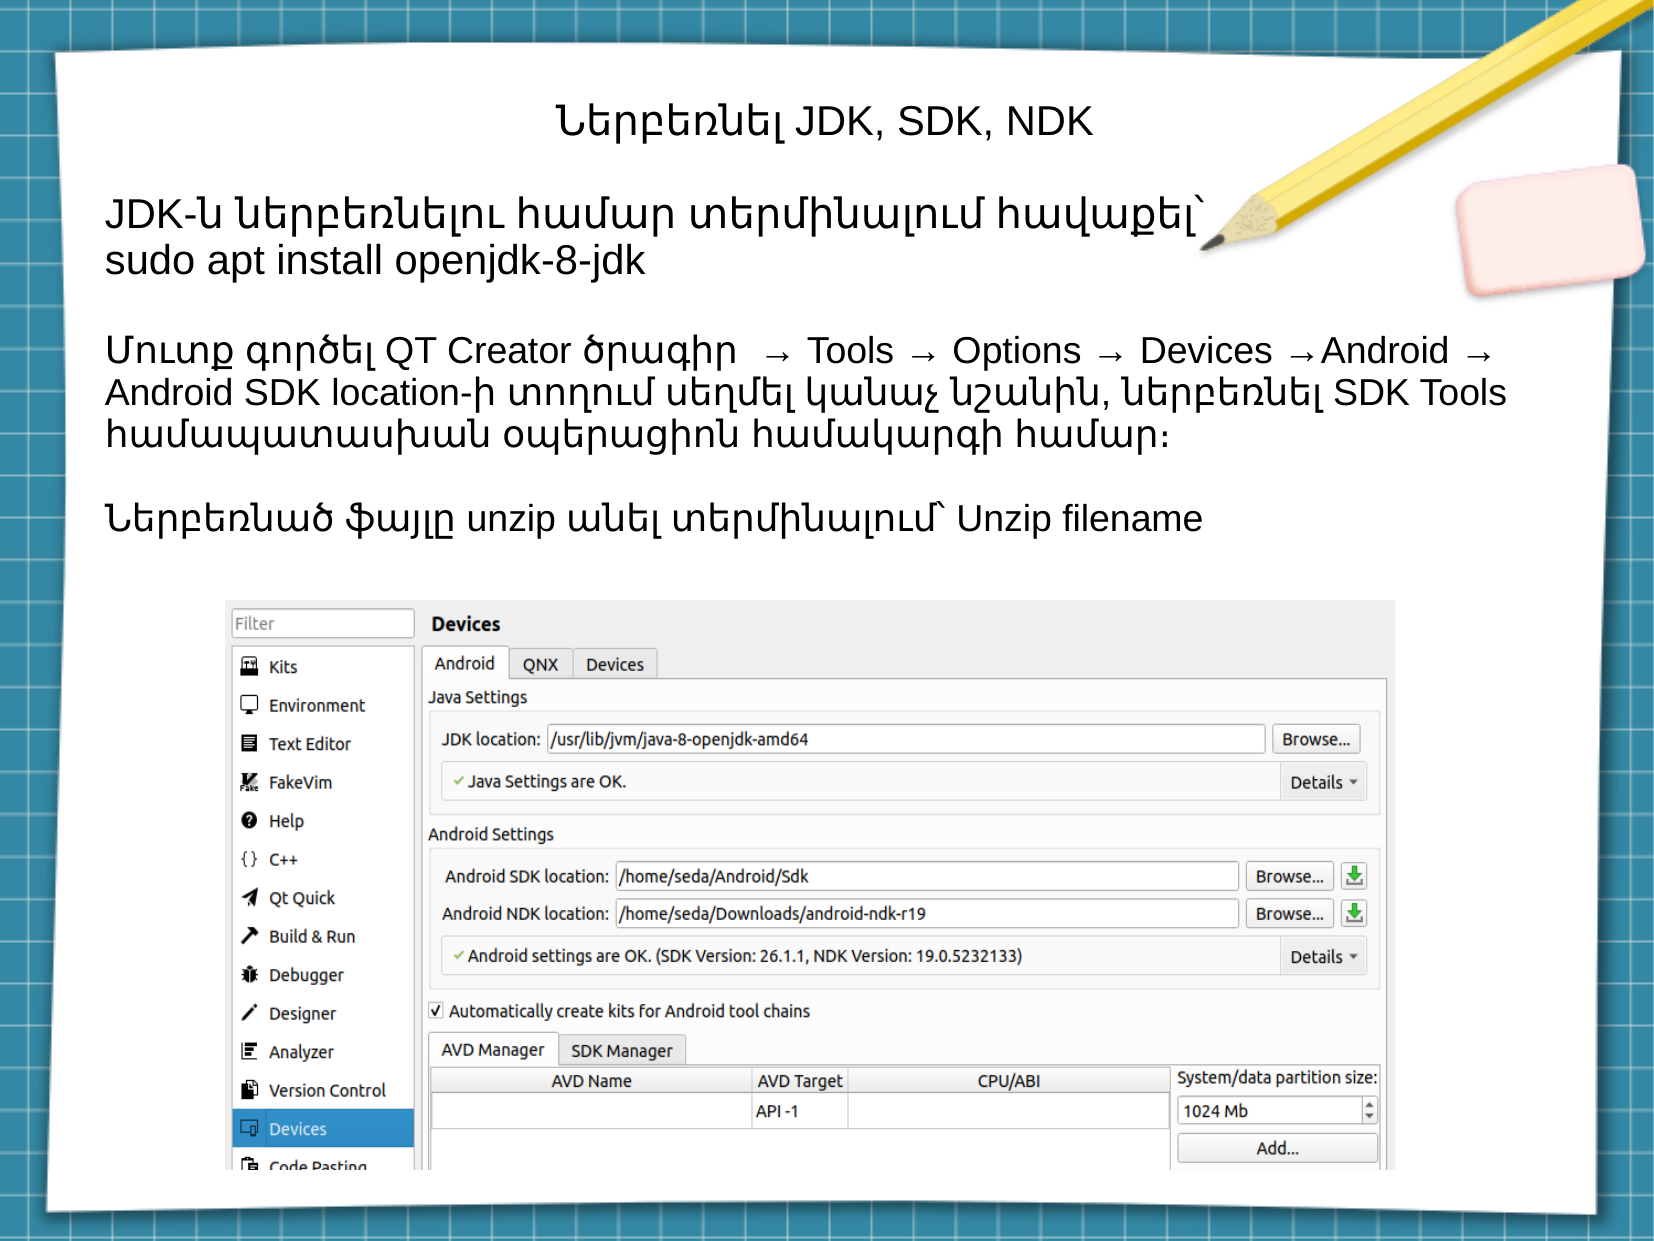

Ներբեռնել JDK, SDK, NDK
JDK-ն ներբեռնելու համար տերմինալում հավաքել՝
sudo apt install openjdk-8-jdk
Մուտք գործել QT Creator ծրագիր → Tools → Options → Devices →Android → Android SDK location-ի տողում սեղմել կանաչ նշանին, ներբեռնել SDK Tools համապատասխան օպերացիոն համակարգի համար։
Ներբեռնած ֆայլը unzip անել տերմինալում՝ Unzip filename